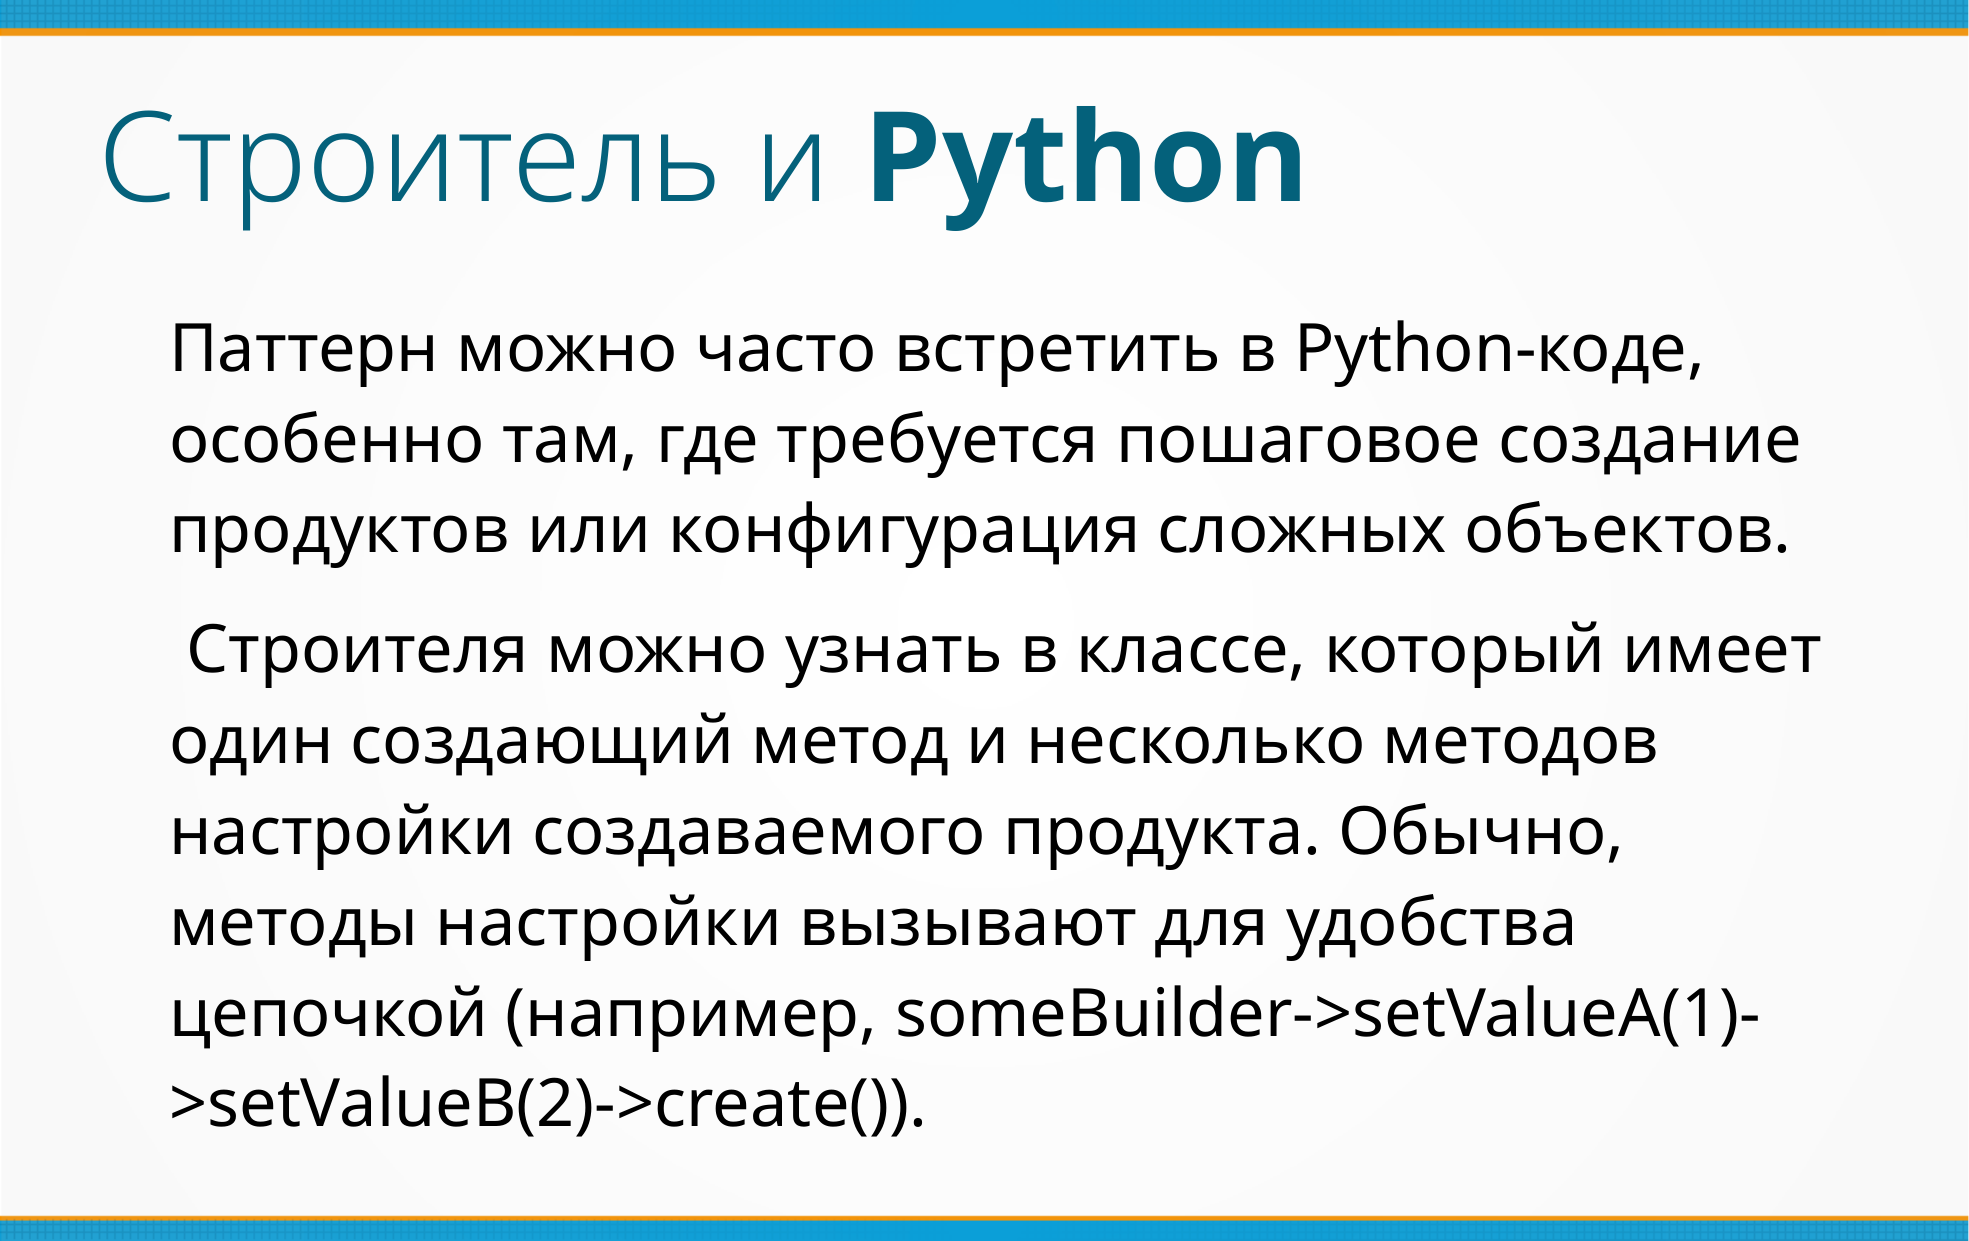

# Cтроитель и Python
Паттерн можно часто встретить в Python-коде, особенно там, где требуется пошаговое создание продуктов или конфигурация сложных объектов.
 Строителя можно узнать в классе, который имеет один создающий метод и несколько методов настройки создаваемого продукта. Обычно, методы настройки вызывают для удобства цепочкой (например, someBuilder->setValueA(1)->setValueB(2)->create()).